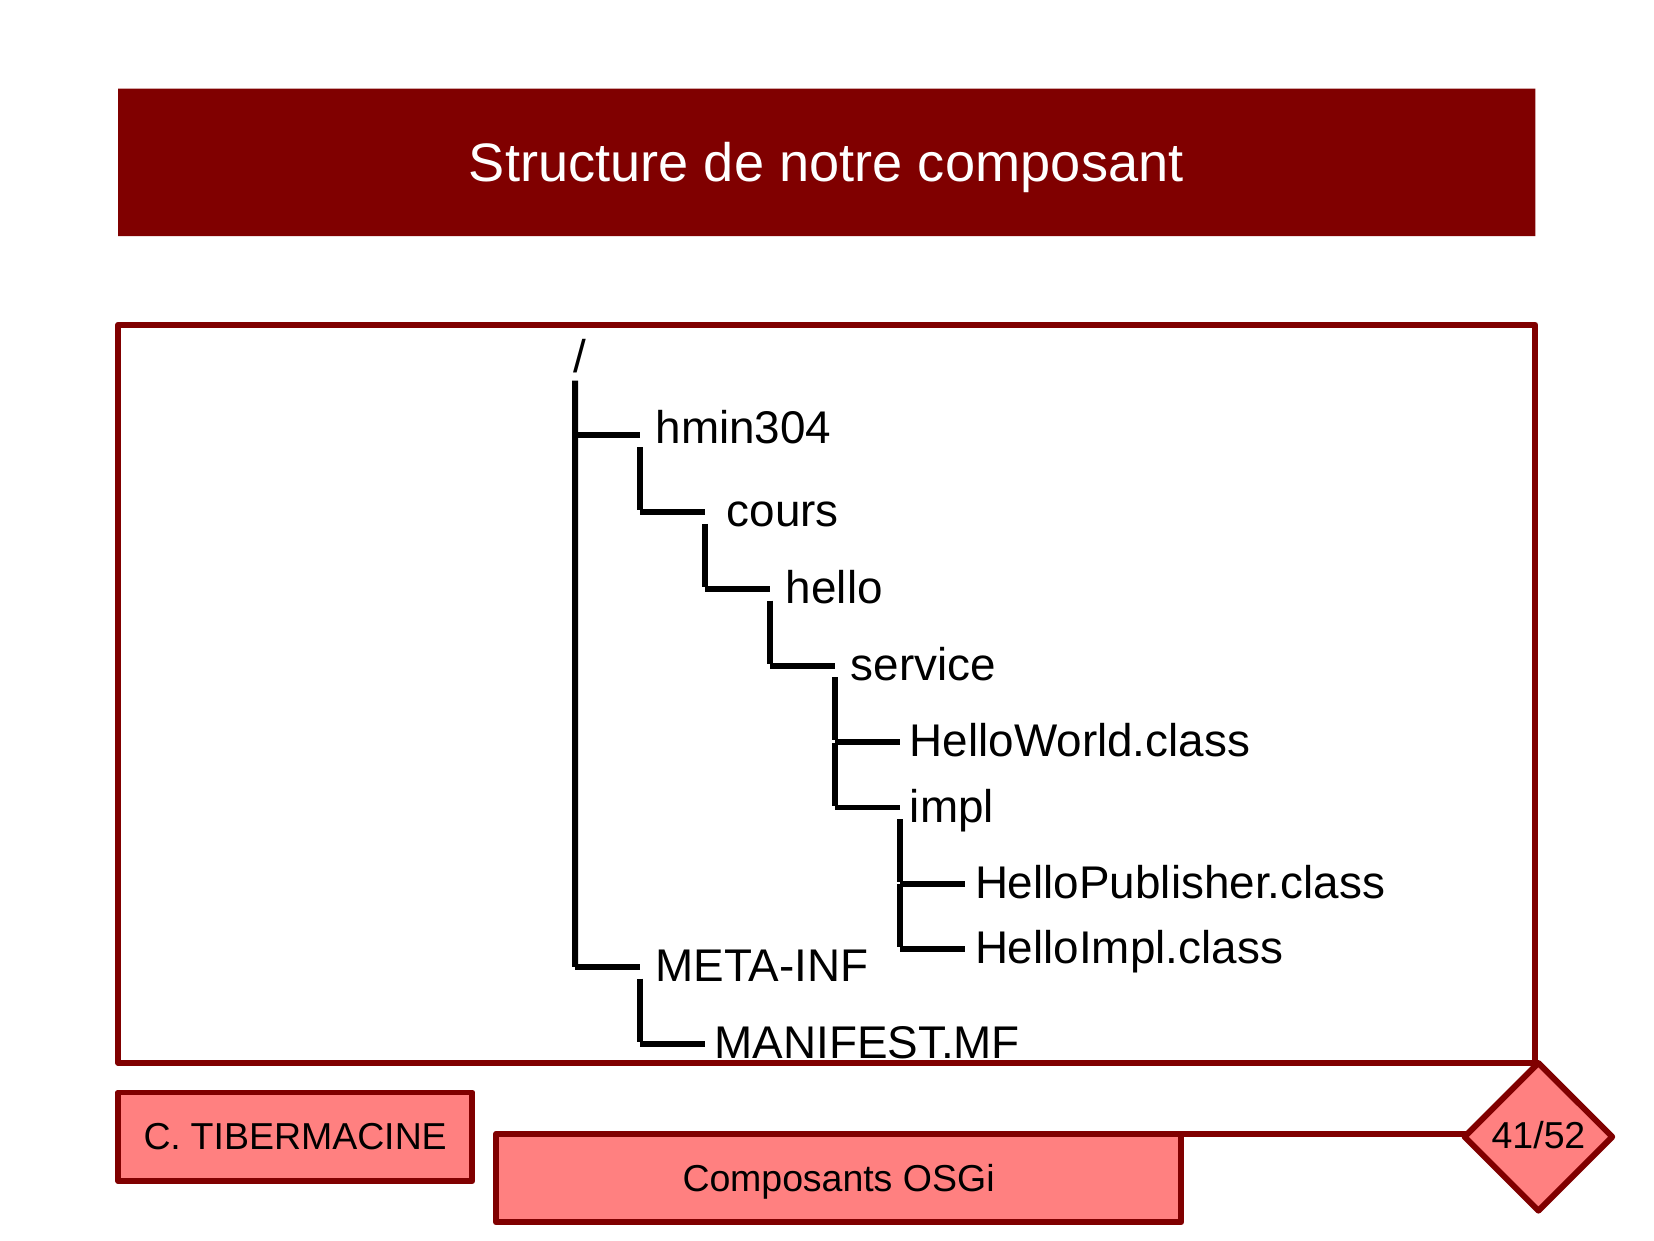

Structure de notre composant
/
hmin304
cours
hello
service
HelloWorld.class
impl
HelloPublisher.class
HelloImpl.class
META-INF
MANIFEST.MF
C. TIBERMACINE
Composants OSGi